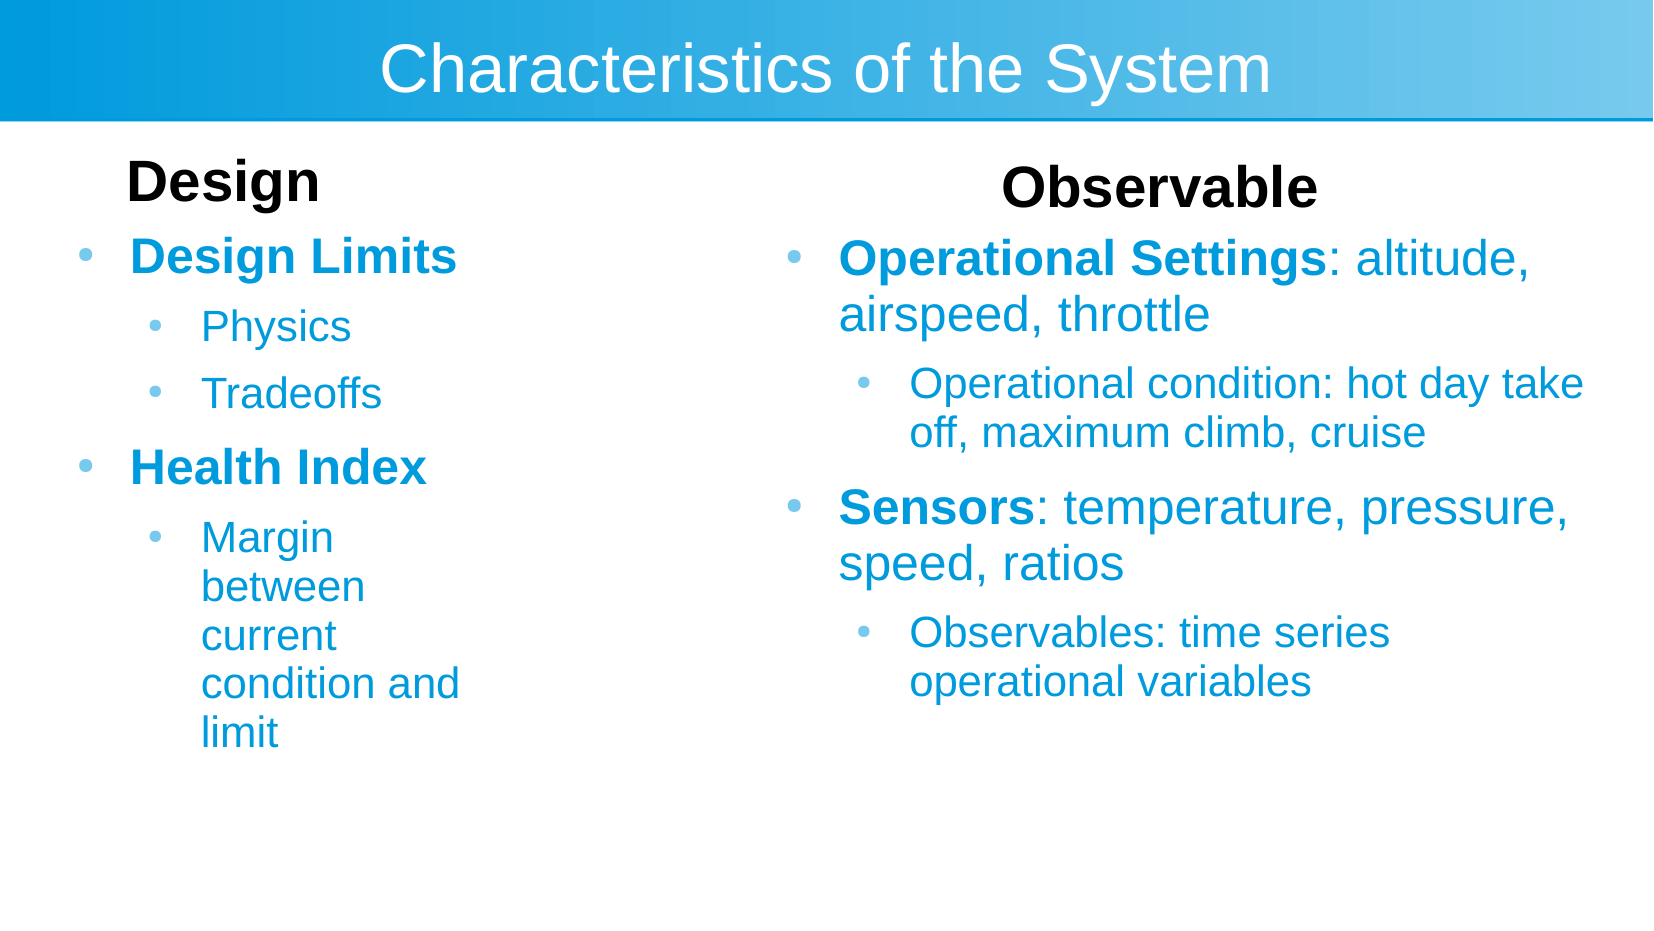

# Characteristics of the System
Design
Observable
Design Limits
Physics
Tradeoffs
Health Index
Margin between current condition and limit
Operational Settings: altitude, airspeed, throttle
Operational condition: hot day take off, maximum climb, cruise
Sensors: temperature, pressure, speed, ratios
Observables: time series operational variables
19